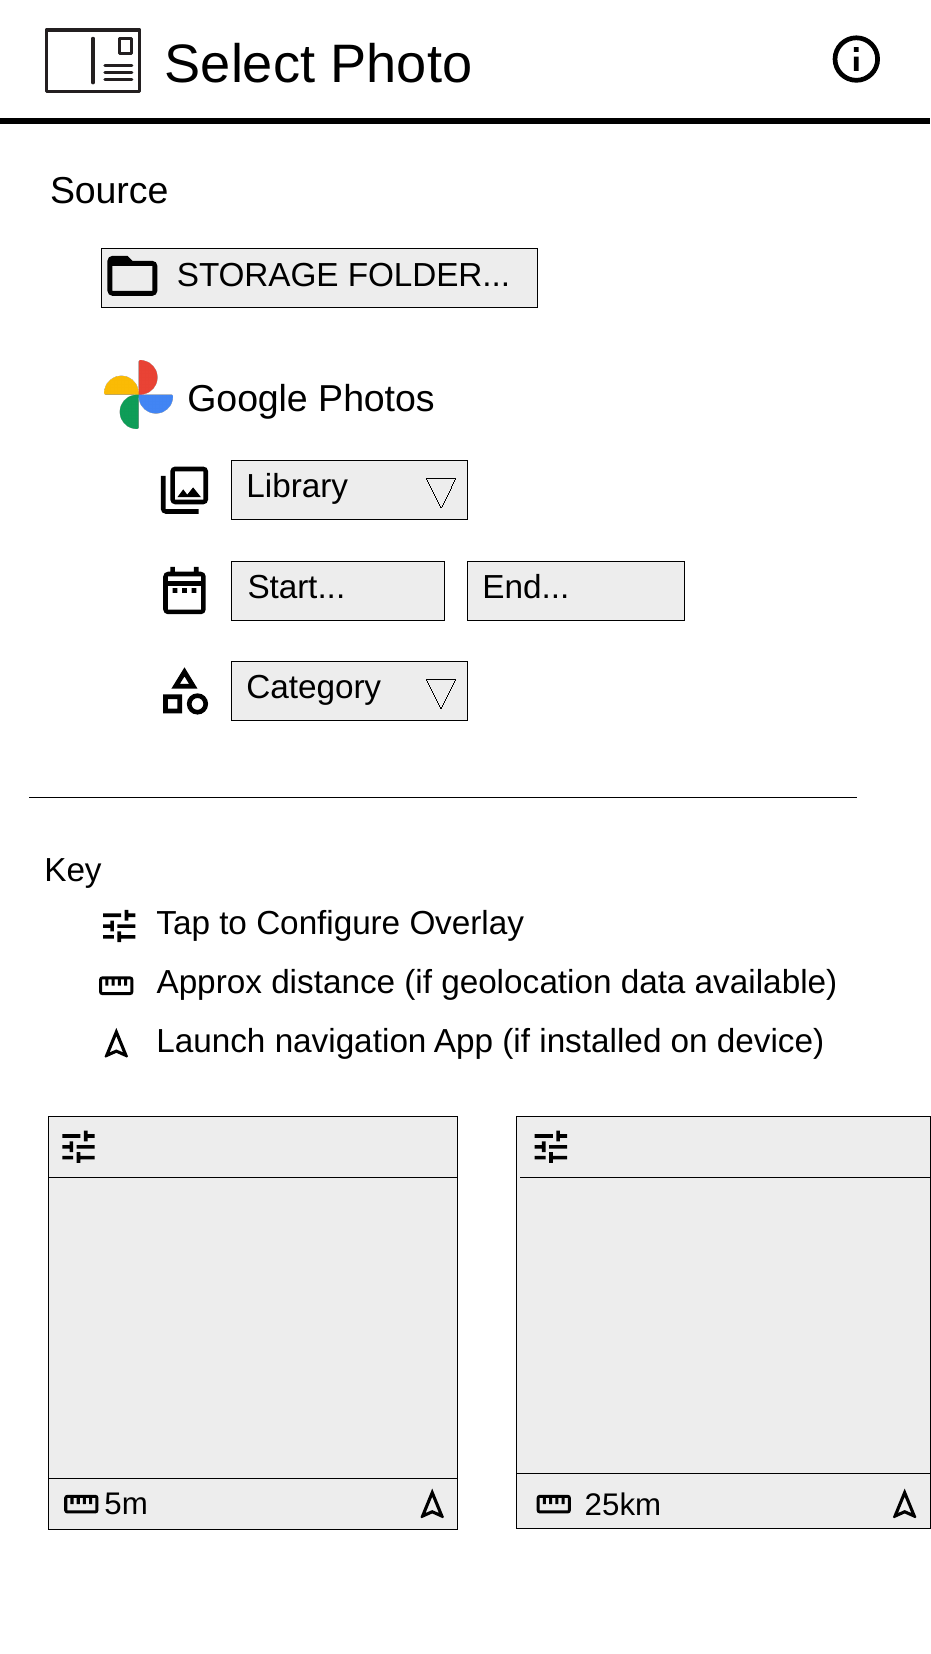

Select Photo
Source
STORAGE FOLDER...
Google Photos
Library
Start...
End...
Category
Key
Tap to Configure Overlay
Approx distance (if geolocation data available)
Launch navigation App (if installed on device)
5m
25km